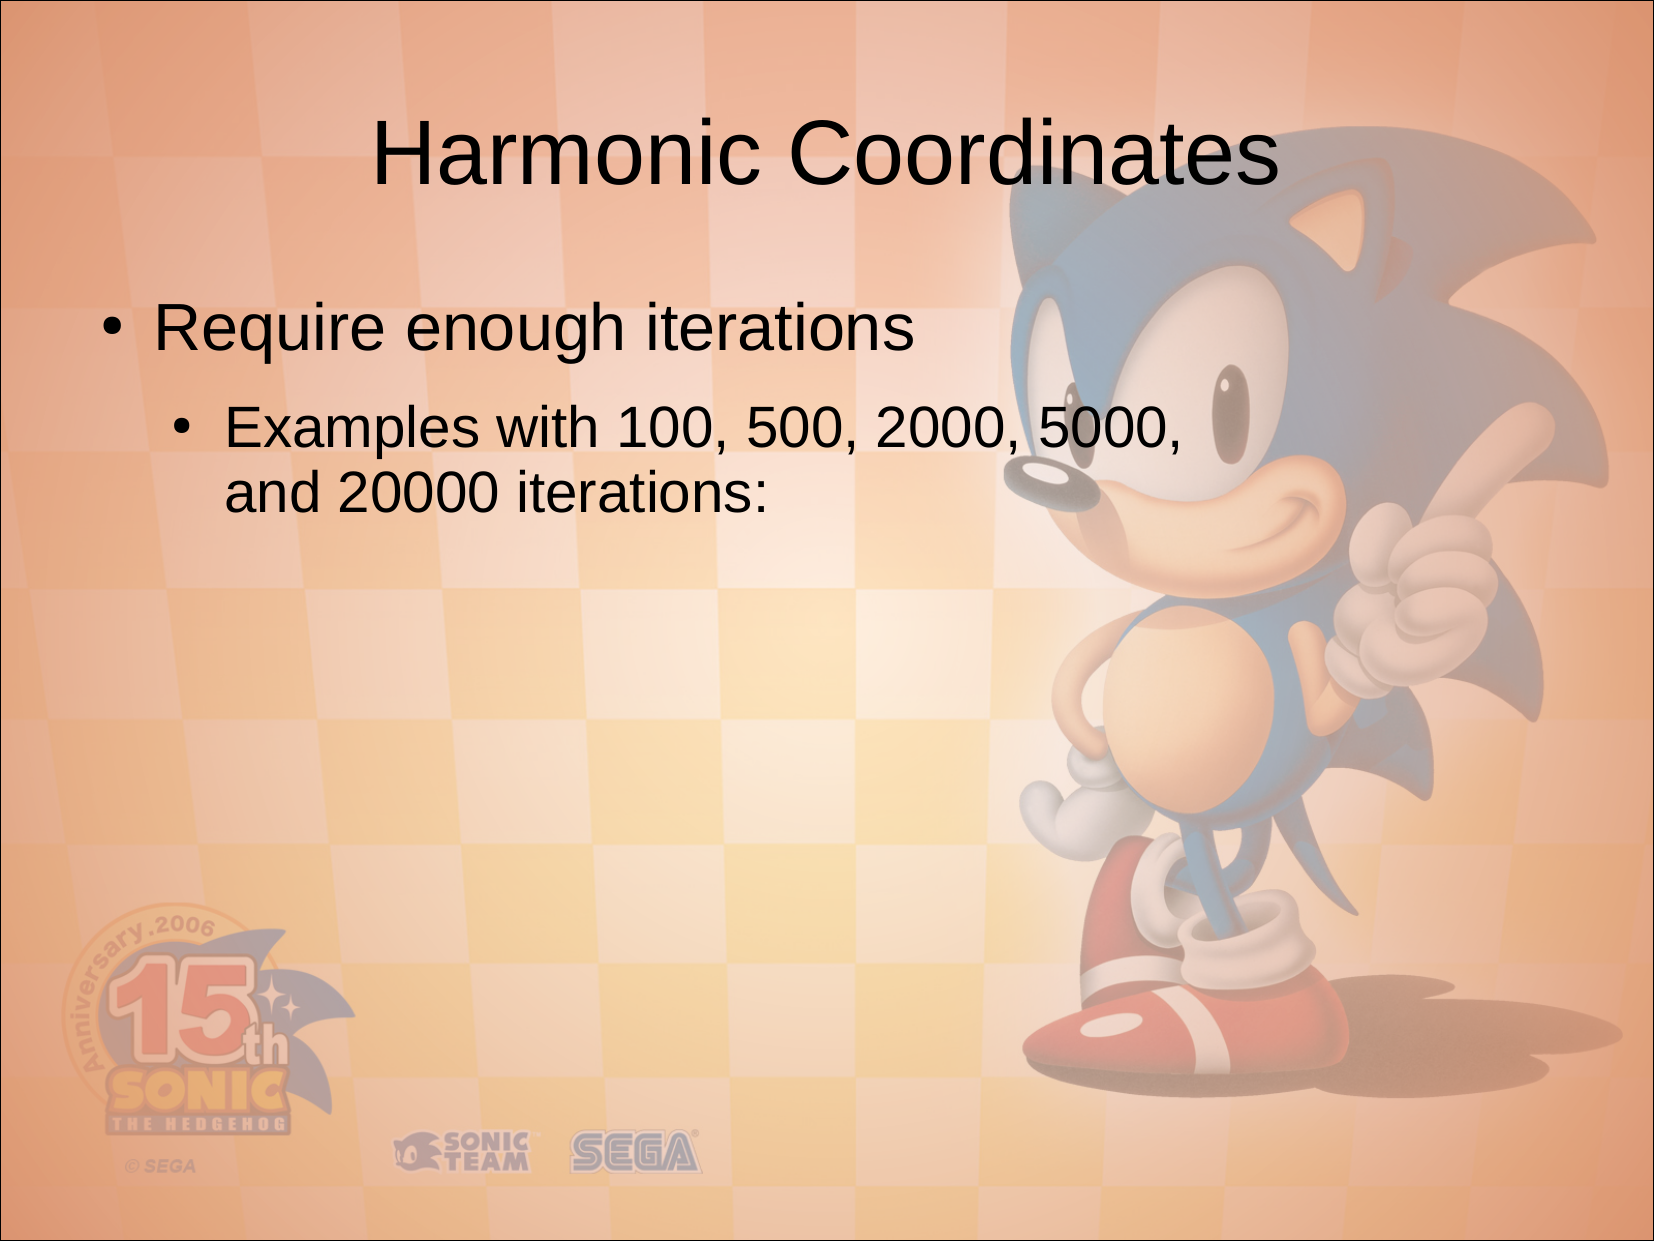

# Harmonic Coordinates
Require enough iterations
Examples with 100, 500, 2000, 5000, and 20000 iterations: